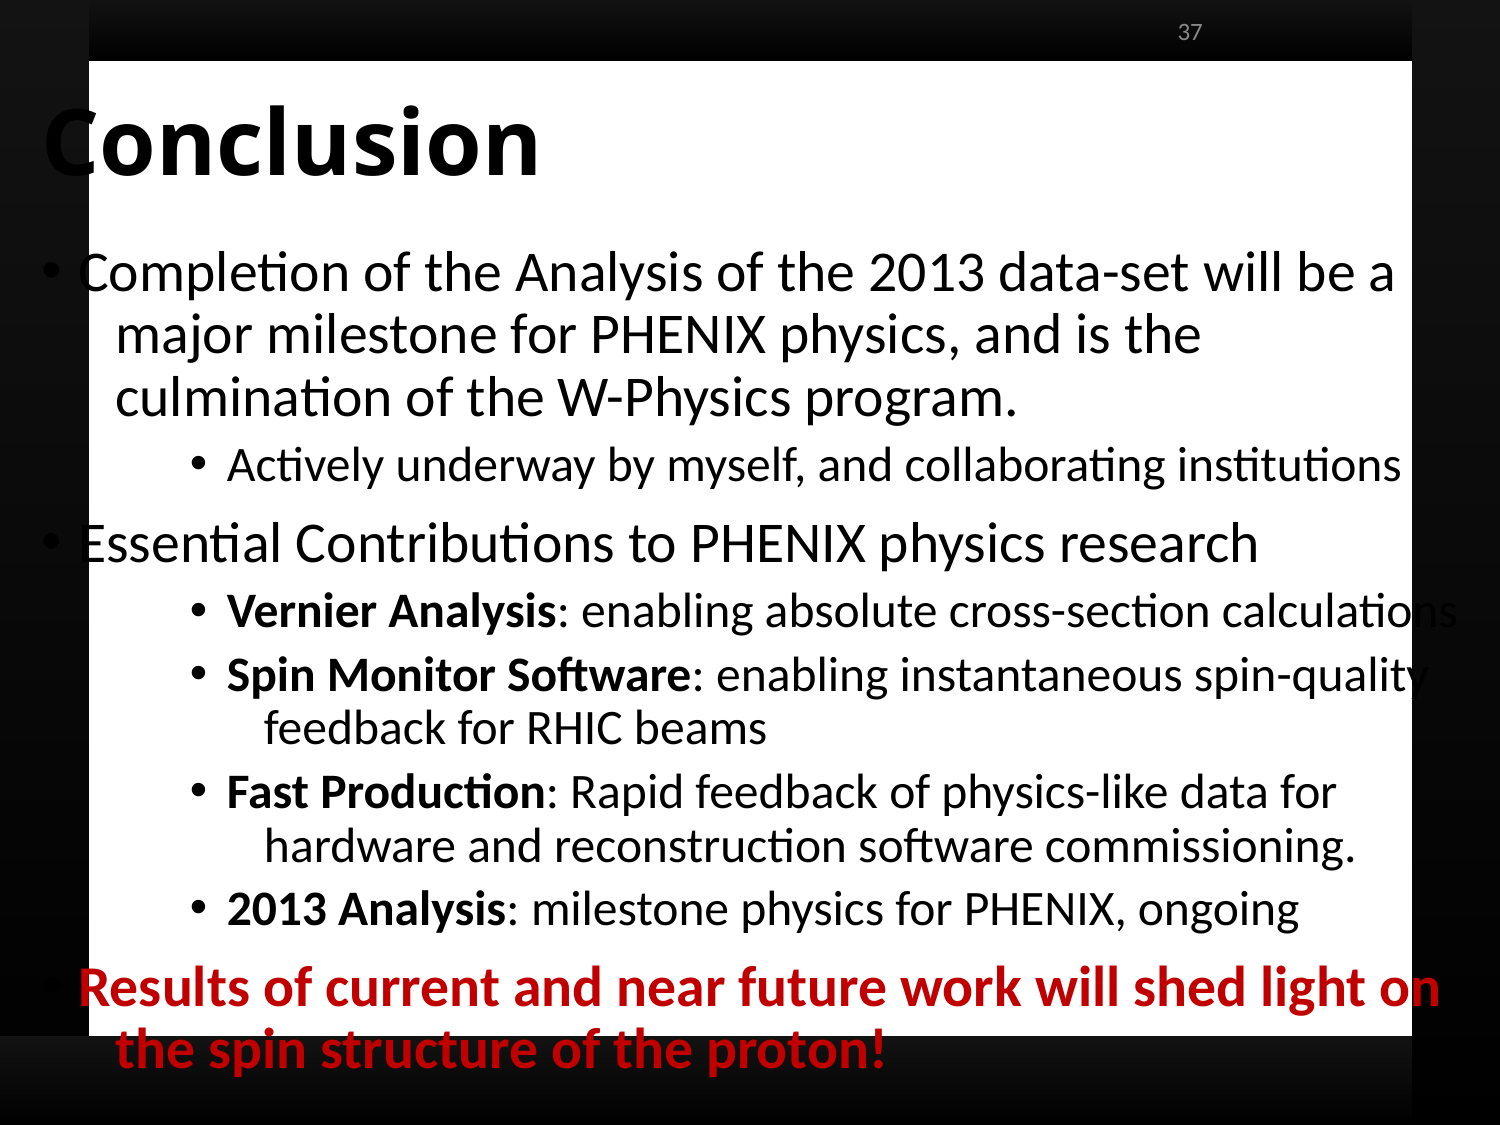

37
# Conclusion
Completion of the Analysis of the 2013 data-set will be a major milestone for PHENIX physics, and is the culmination of the W-Physics program.
Actively underway by myself, and collaborating institutions
Essential Contributions to PHENIX physics research
Vernier Analysis: enabling absolute cross-section calculations
Spin Monitor Software: enabling instantaneous spin-quality feedback for RHIC beams
Fast Production: Rapid feedback of physics-like data for hardware and reconstruction software commissioning.
2013 Analysis: milestone physics for PHENIX, ongoing
Results of current and near future work will shed light on the spin structure of the proton!